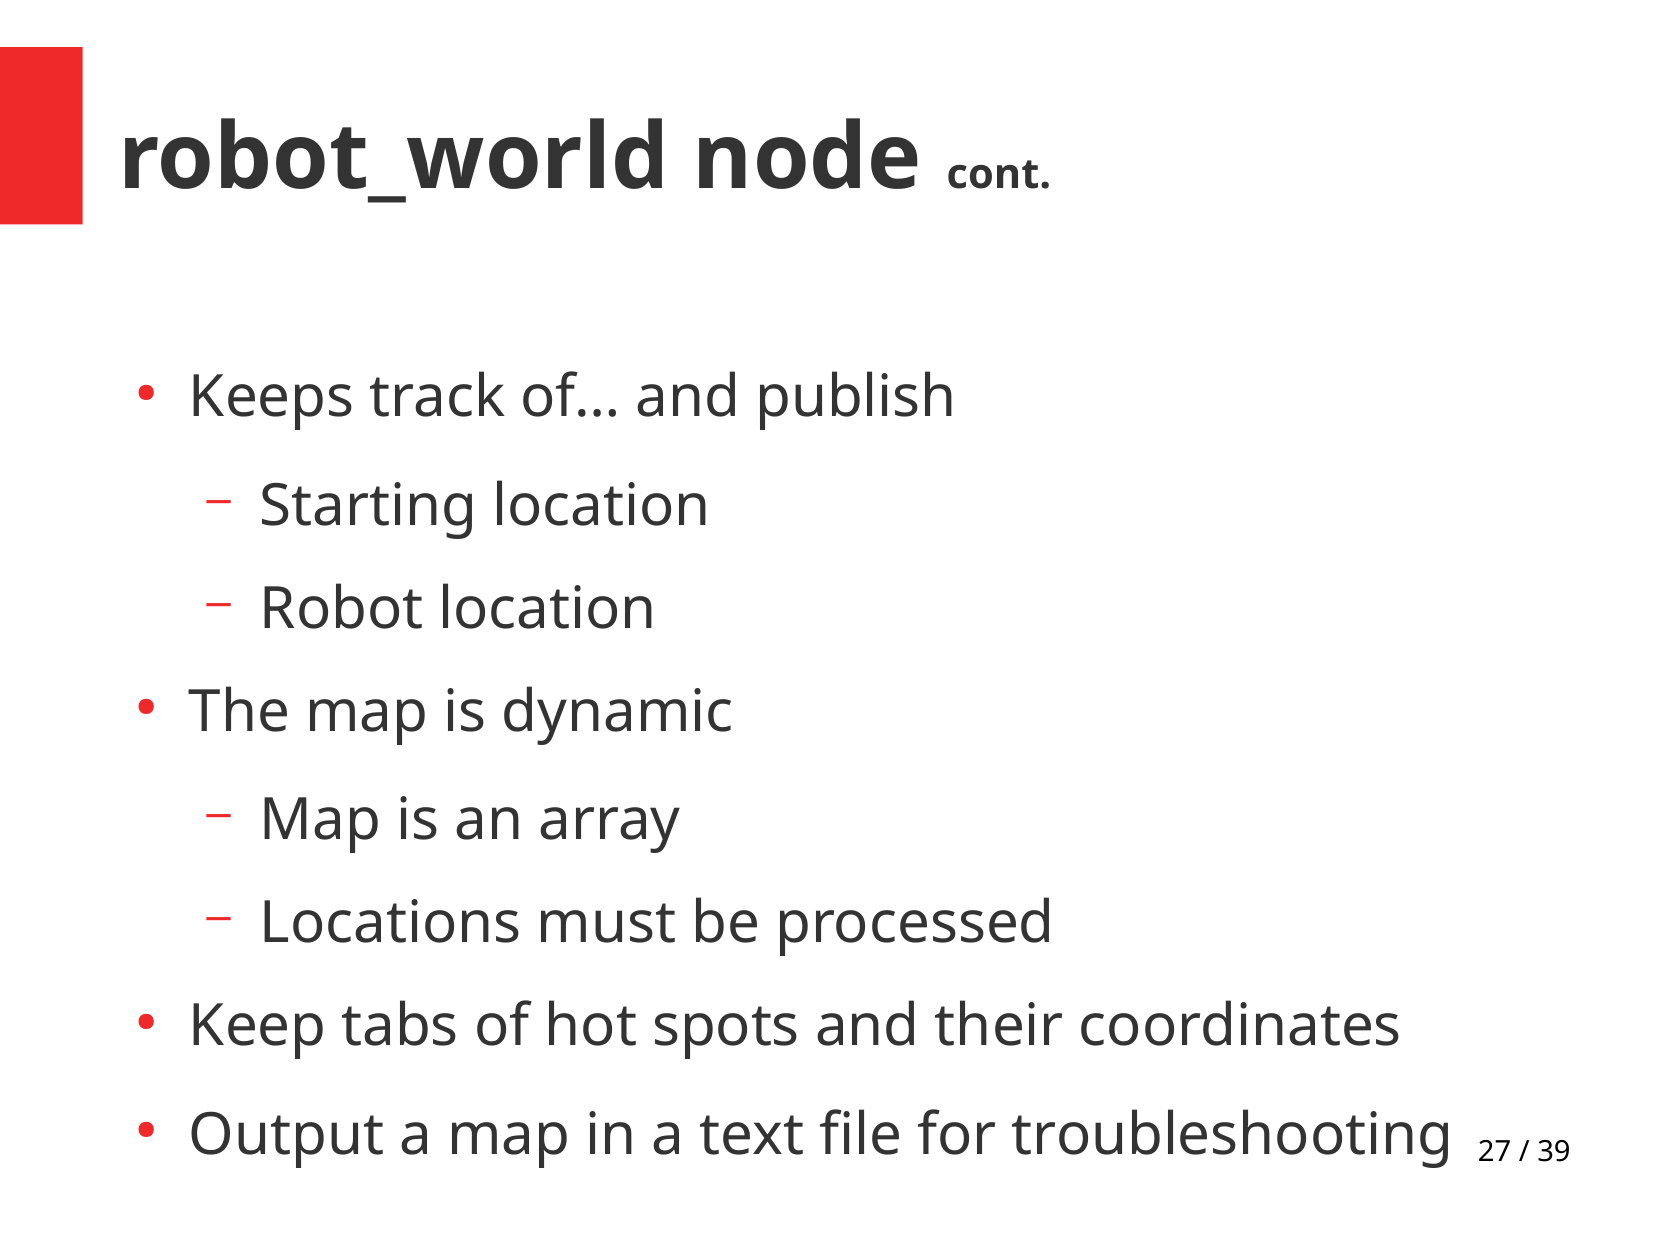

# robot_world node cont.
Keeps track of… and publish
Starting location
Robot location
The map is dynamic
Map is an array
Locations must be processed
Keep tabs of hot spots and their coordinates
Output a map in a text file for troubleshooting
27